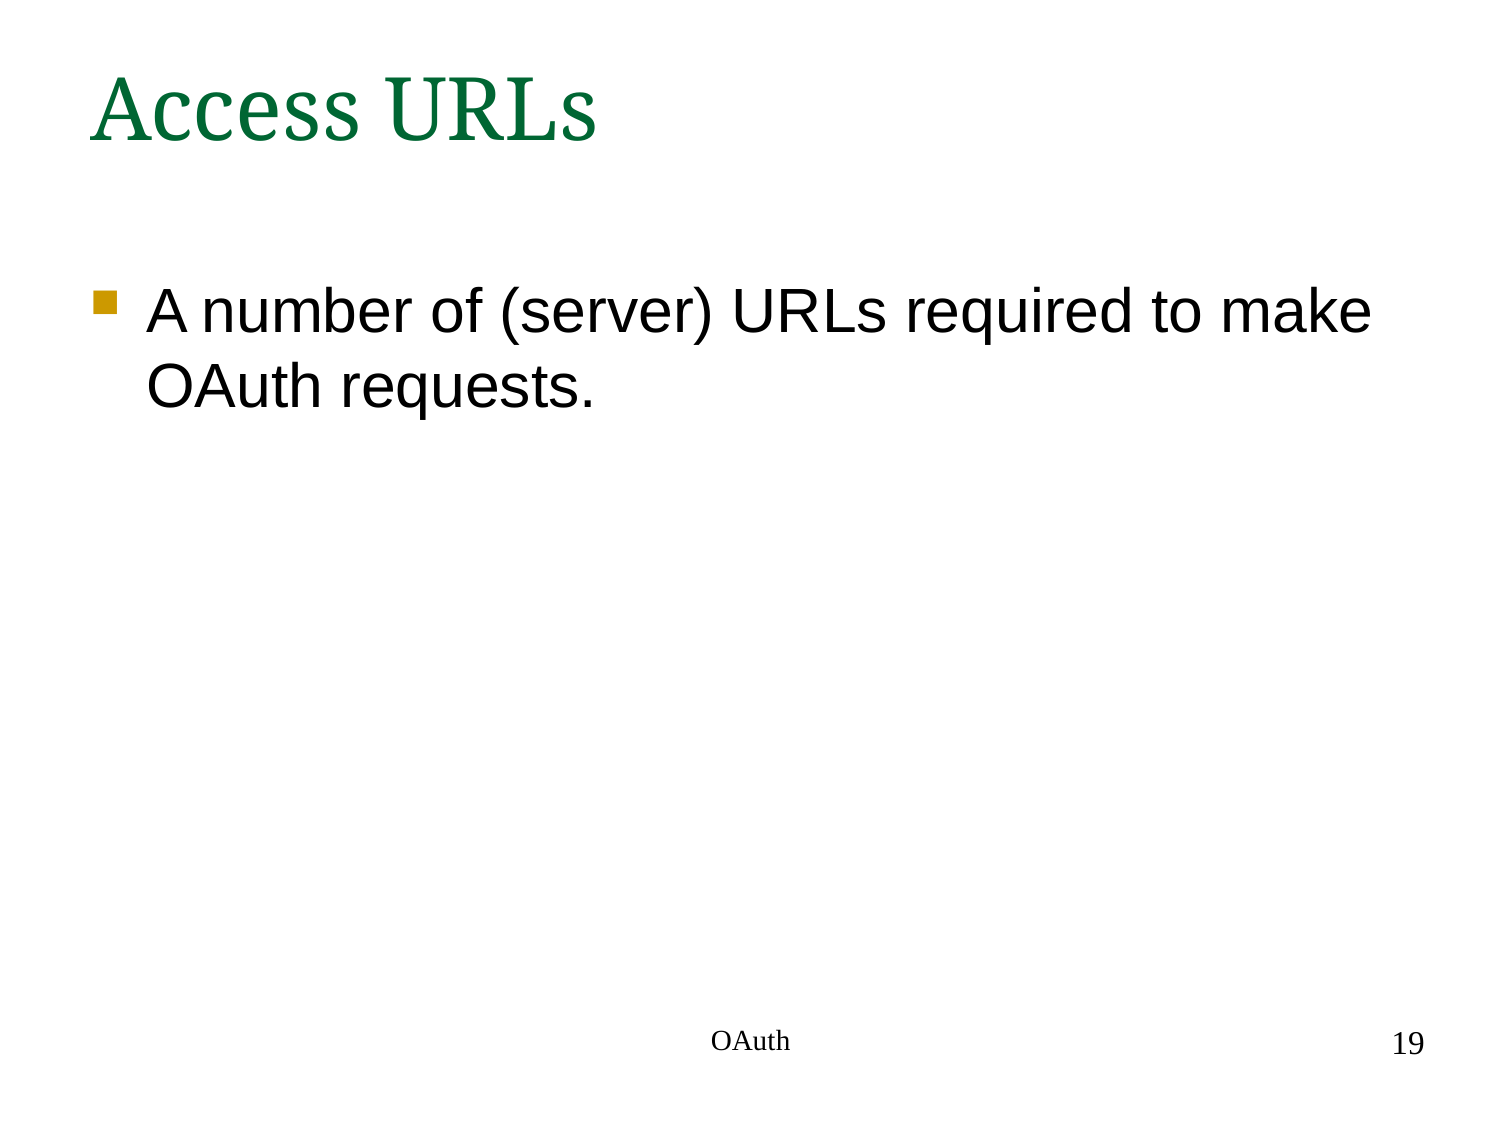

# Access URLs
A number of (server) URLs required to make OAuth requests.
OAuth
19